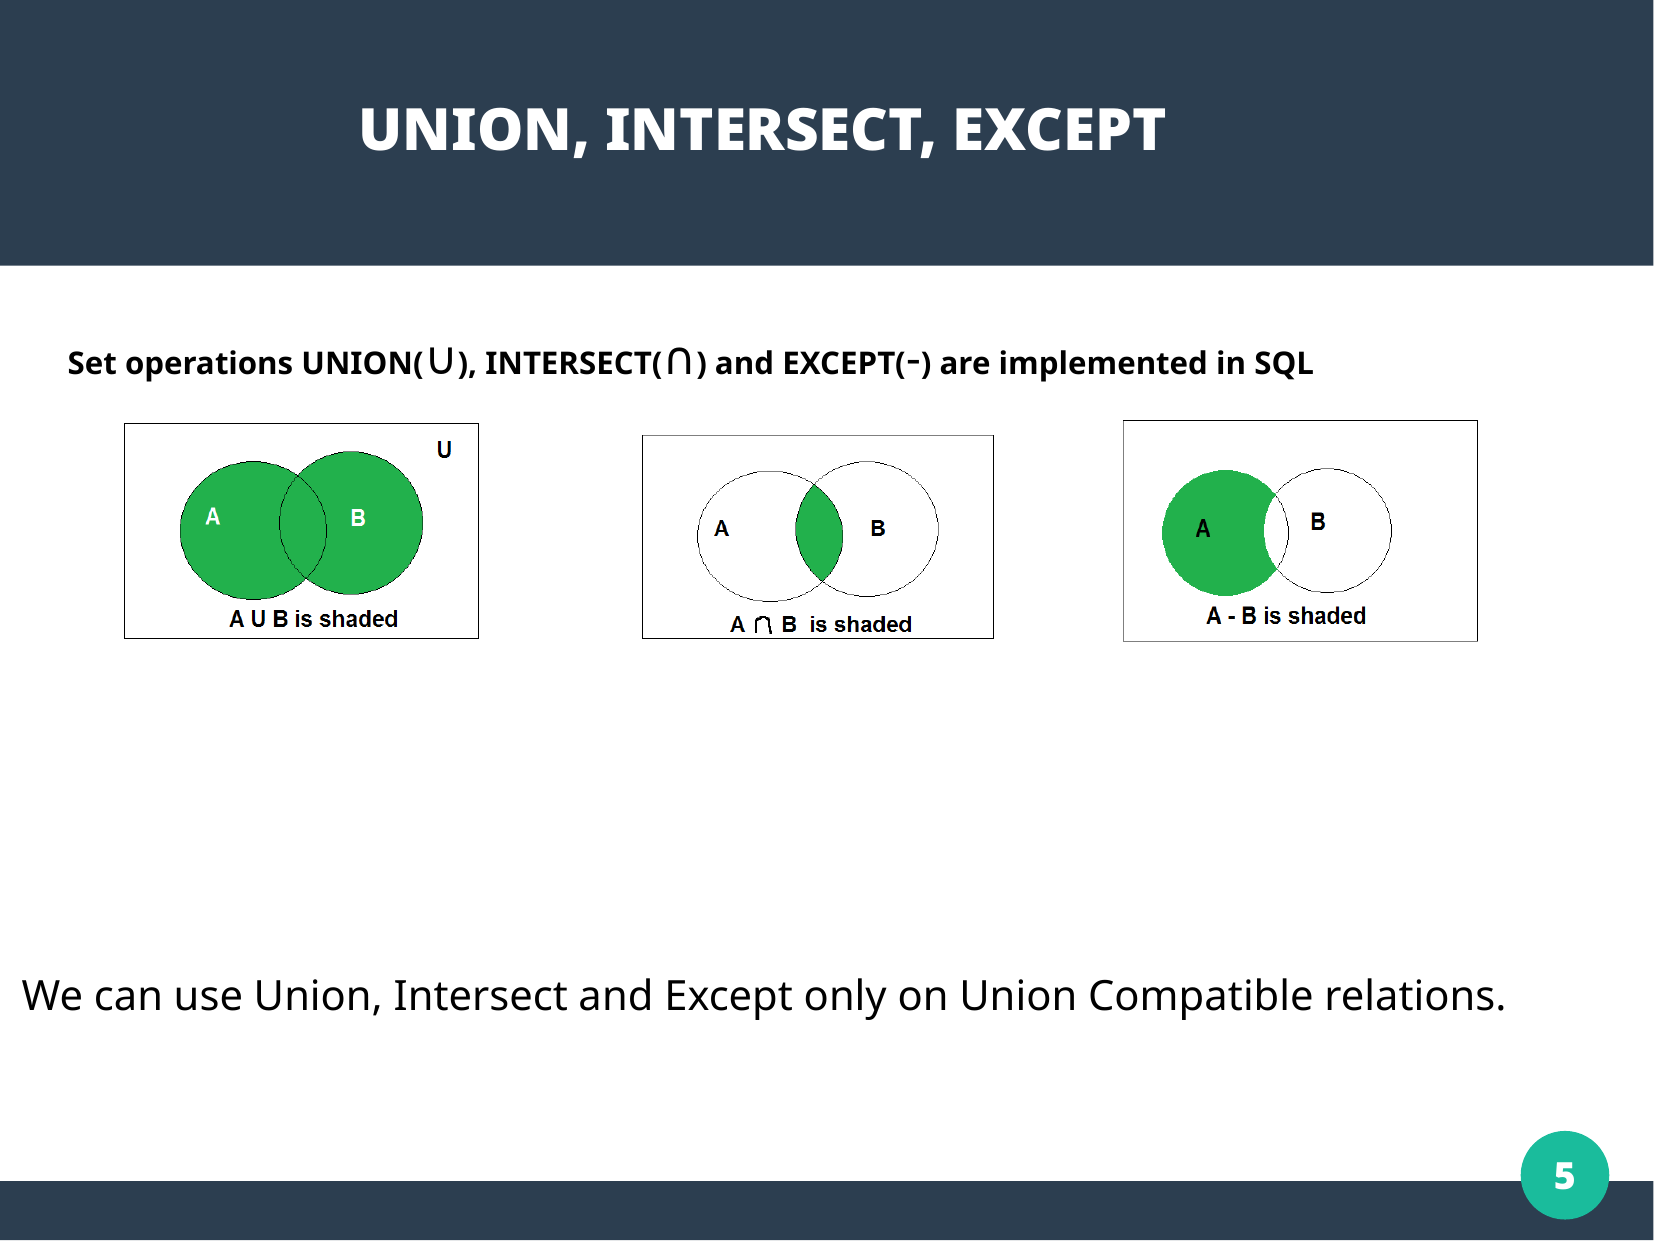

# UNION, INTERSECT, EXCEPT
Set operations UNION(∪), INTERSECT(∩) and EXCEPT(-) are implemented in SQL
We can use Union, Intersect and Except only on Union Compatible relations.
5